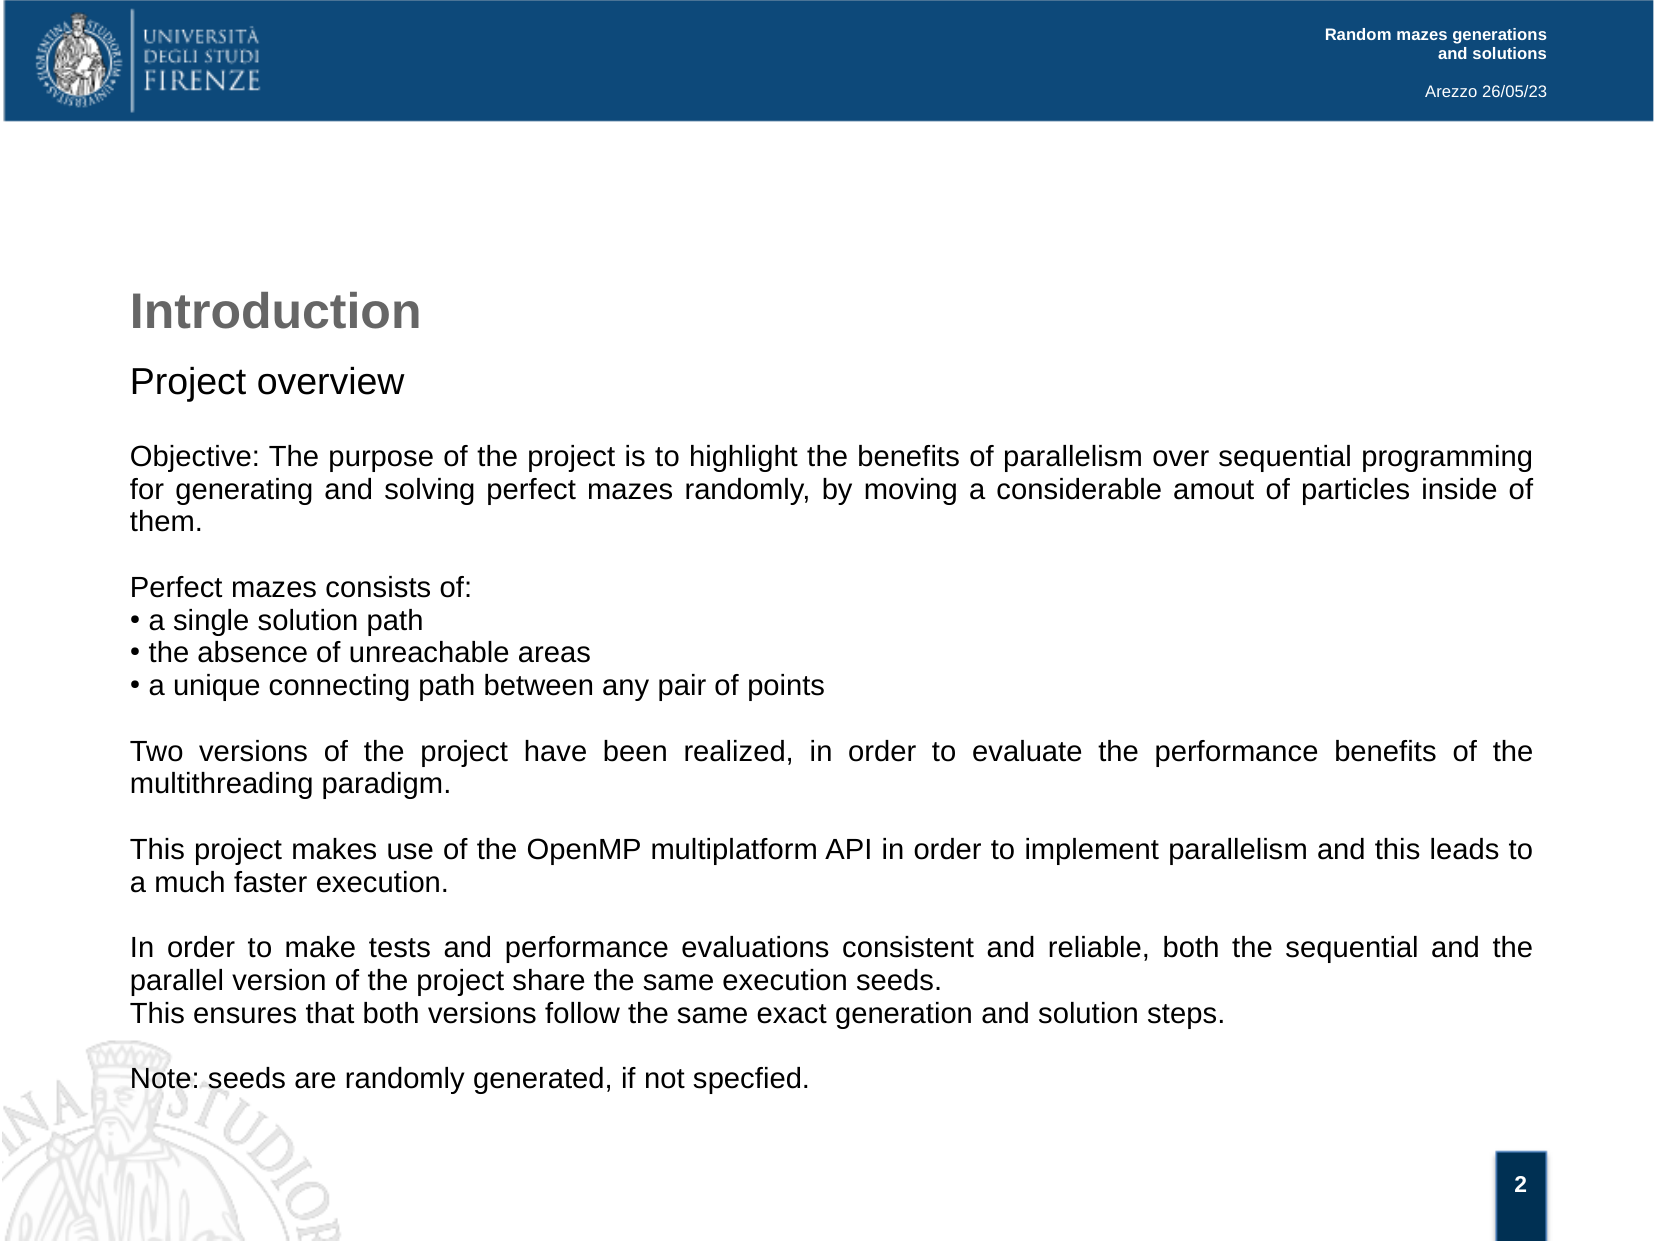

Random mazes generations
and solutions
Arezzo 26/05/23
Introduction
Project overview
Objective: The purpose of the project is to highlight the benefits of parallelism over sequential programming for generating and solving perfect mazes randomly, by moving a considerable amout of particles inside of them.
Perfect mazes consists of:
 a single solution path
 the absence of unreachable areas
 a unique connecting path between any pair of points
Two versions of the project have been realized, in order to evaluate the performance benefits of the multithreading paradigm.
This project makes use of the OpenMP multiplatform API in order to implement parallelism and this leads to a much faster execution.
In order to make tests and performance evaluations consistent and reliable, both the sequential and the parallel version of the project share the same execution seeds.
This ensures that both versions follow the same exact generation and solution steps.
Note: seeds are randomly generated, if not specfied.
2